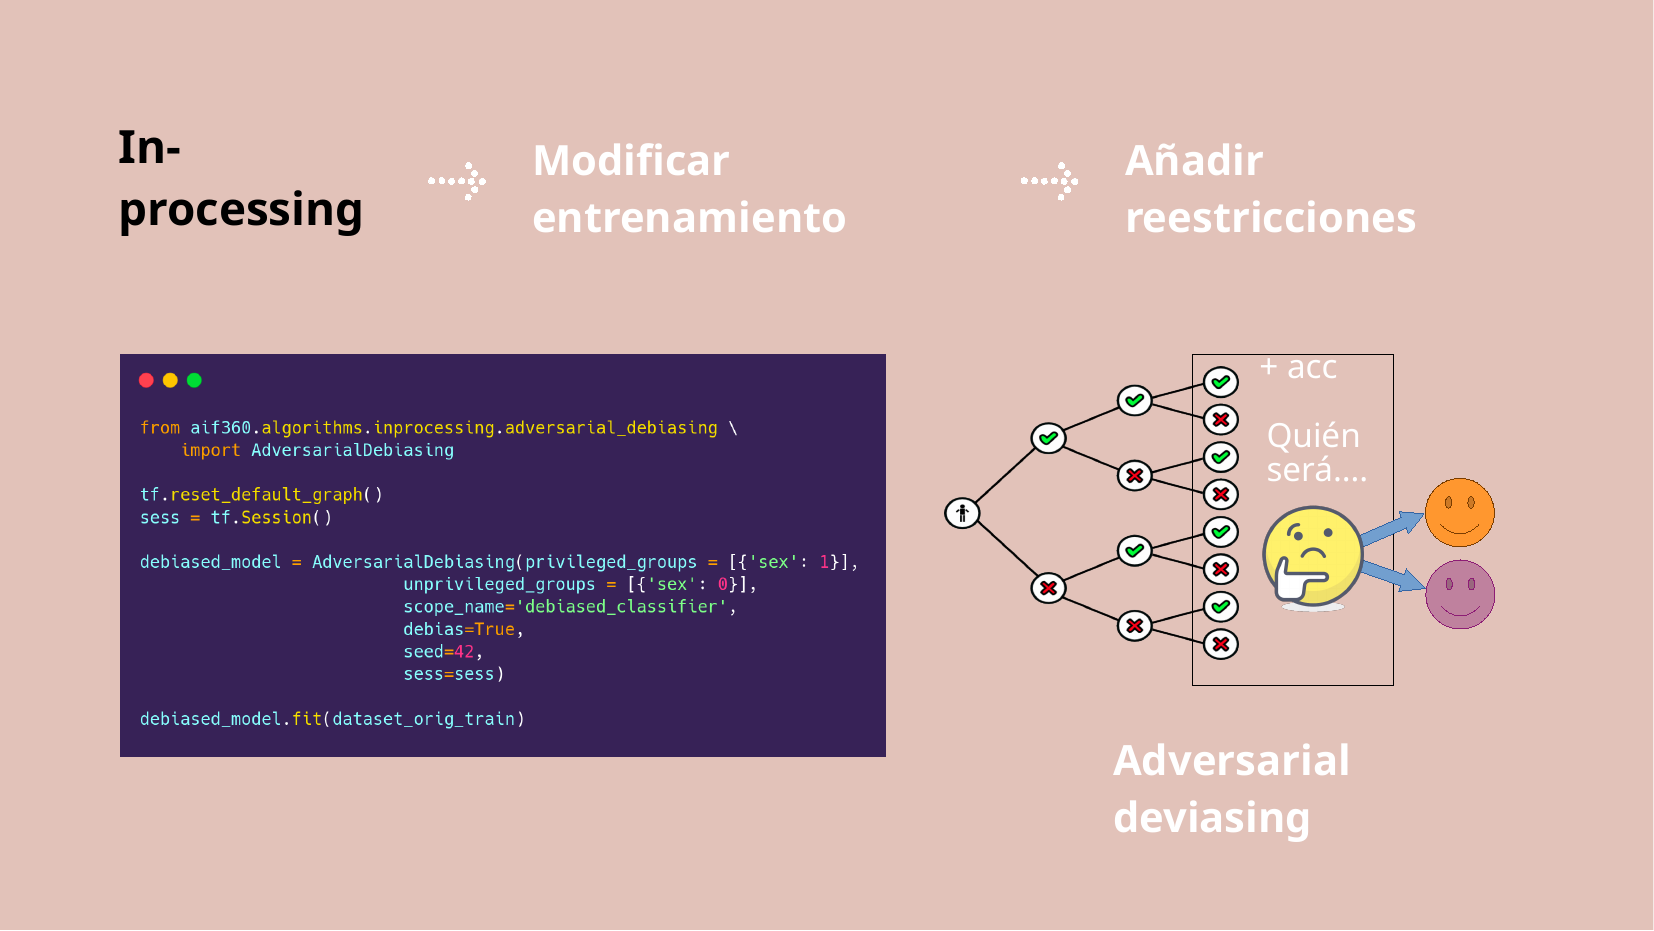

# In-processing
Modificar entrenamiento
Añadir reestricciones
+ acc
Quién
será….
Adversarial deviasing